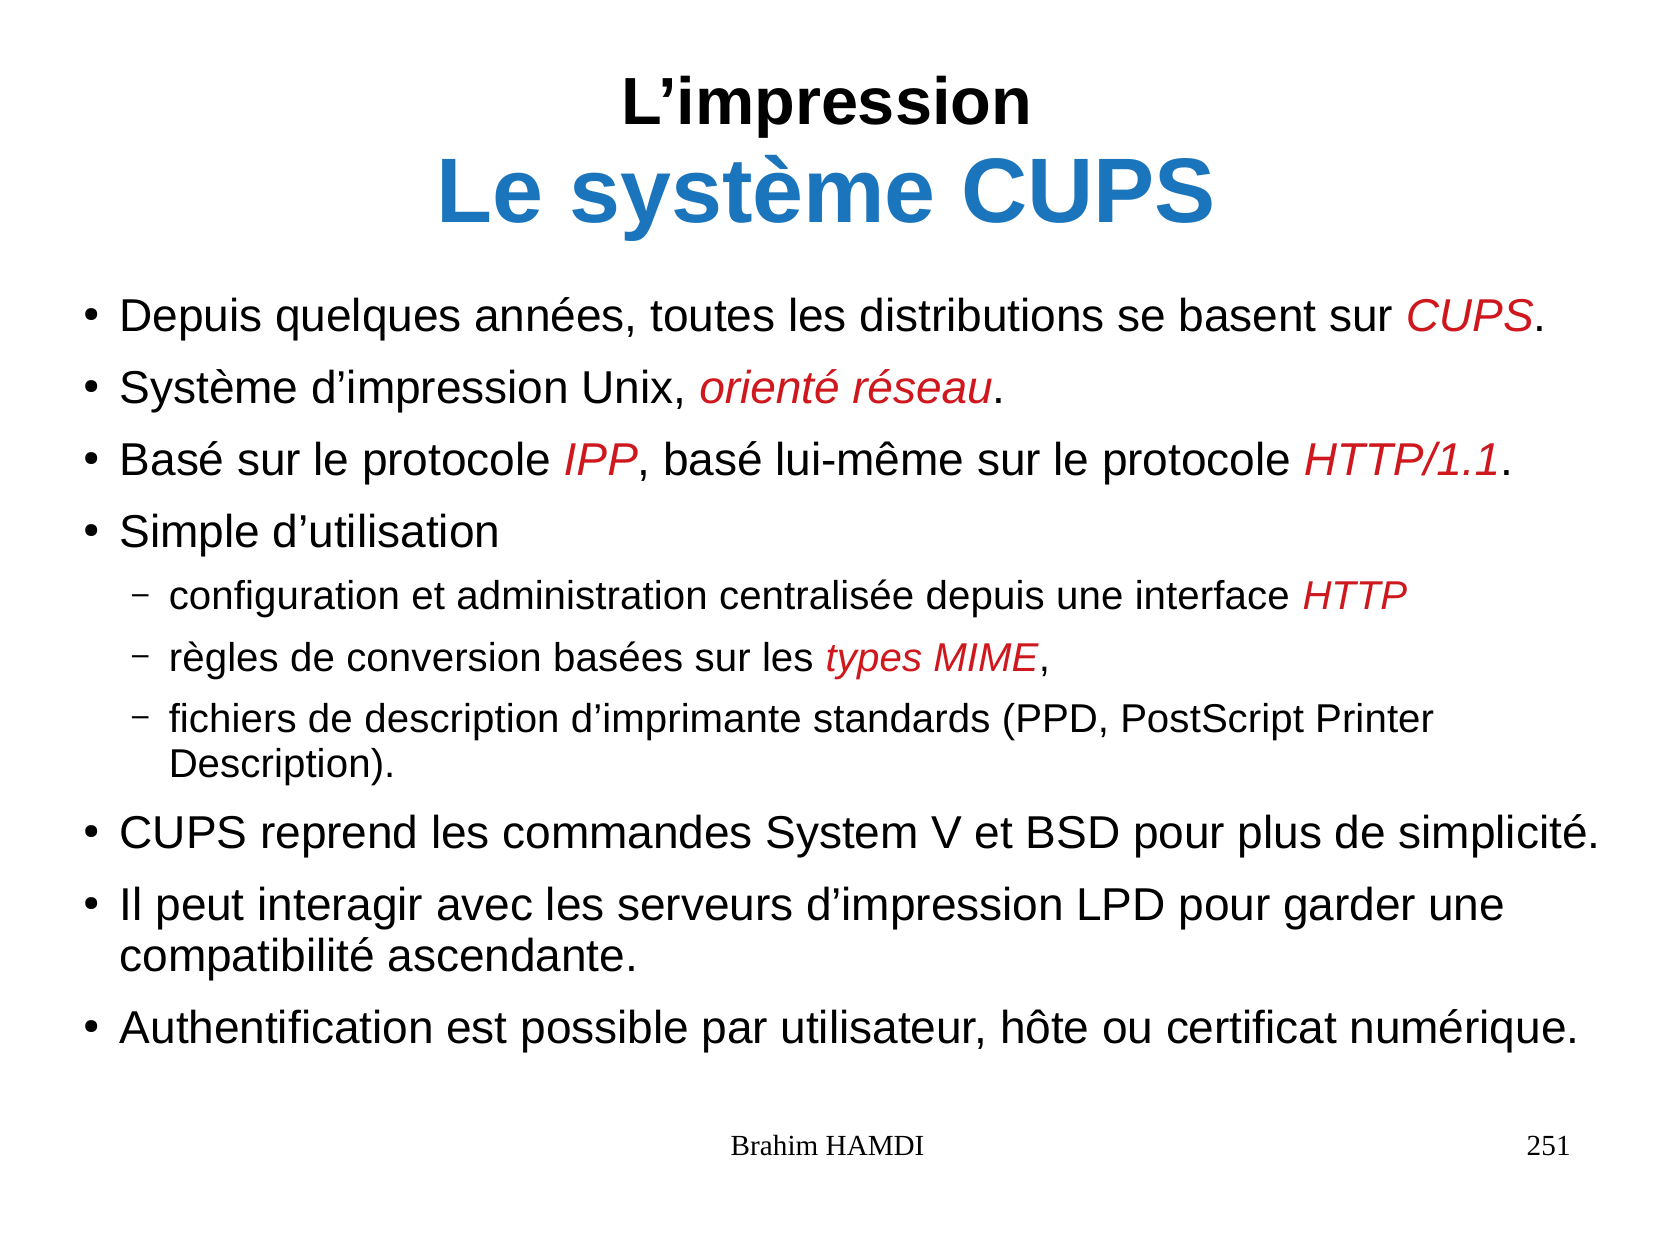

# L’impression Le système CUPS
Depuis quelques années, toutes les distributions se basent sur CUPS.
Système d’impression Unix, orienté réseau.
Basé sur le protocole IPP, basé lui-même sur le protocole HTTP/1.1.
Simple d’utilisation
configuration et administration centralisée depuis une interface HTTP
règles de conversion basées sur les types MIME,
fichiers de description d’imprimante standards (PPD, PostScript Printer Description).
CUPS reprend les commandes System V et BSD pour plus de simplicité.
Il peut interagir avec les serveurs d’impression LPD pour garder une compatibilité ascendante.
Authentification est possible par utilisateur, hôte ou certificat numérique.
Brahim HAMDI
251